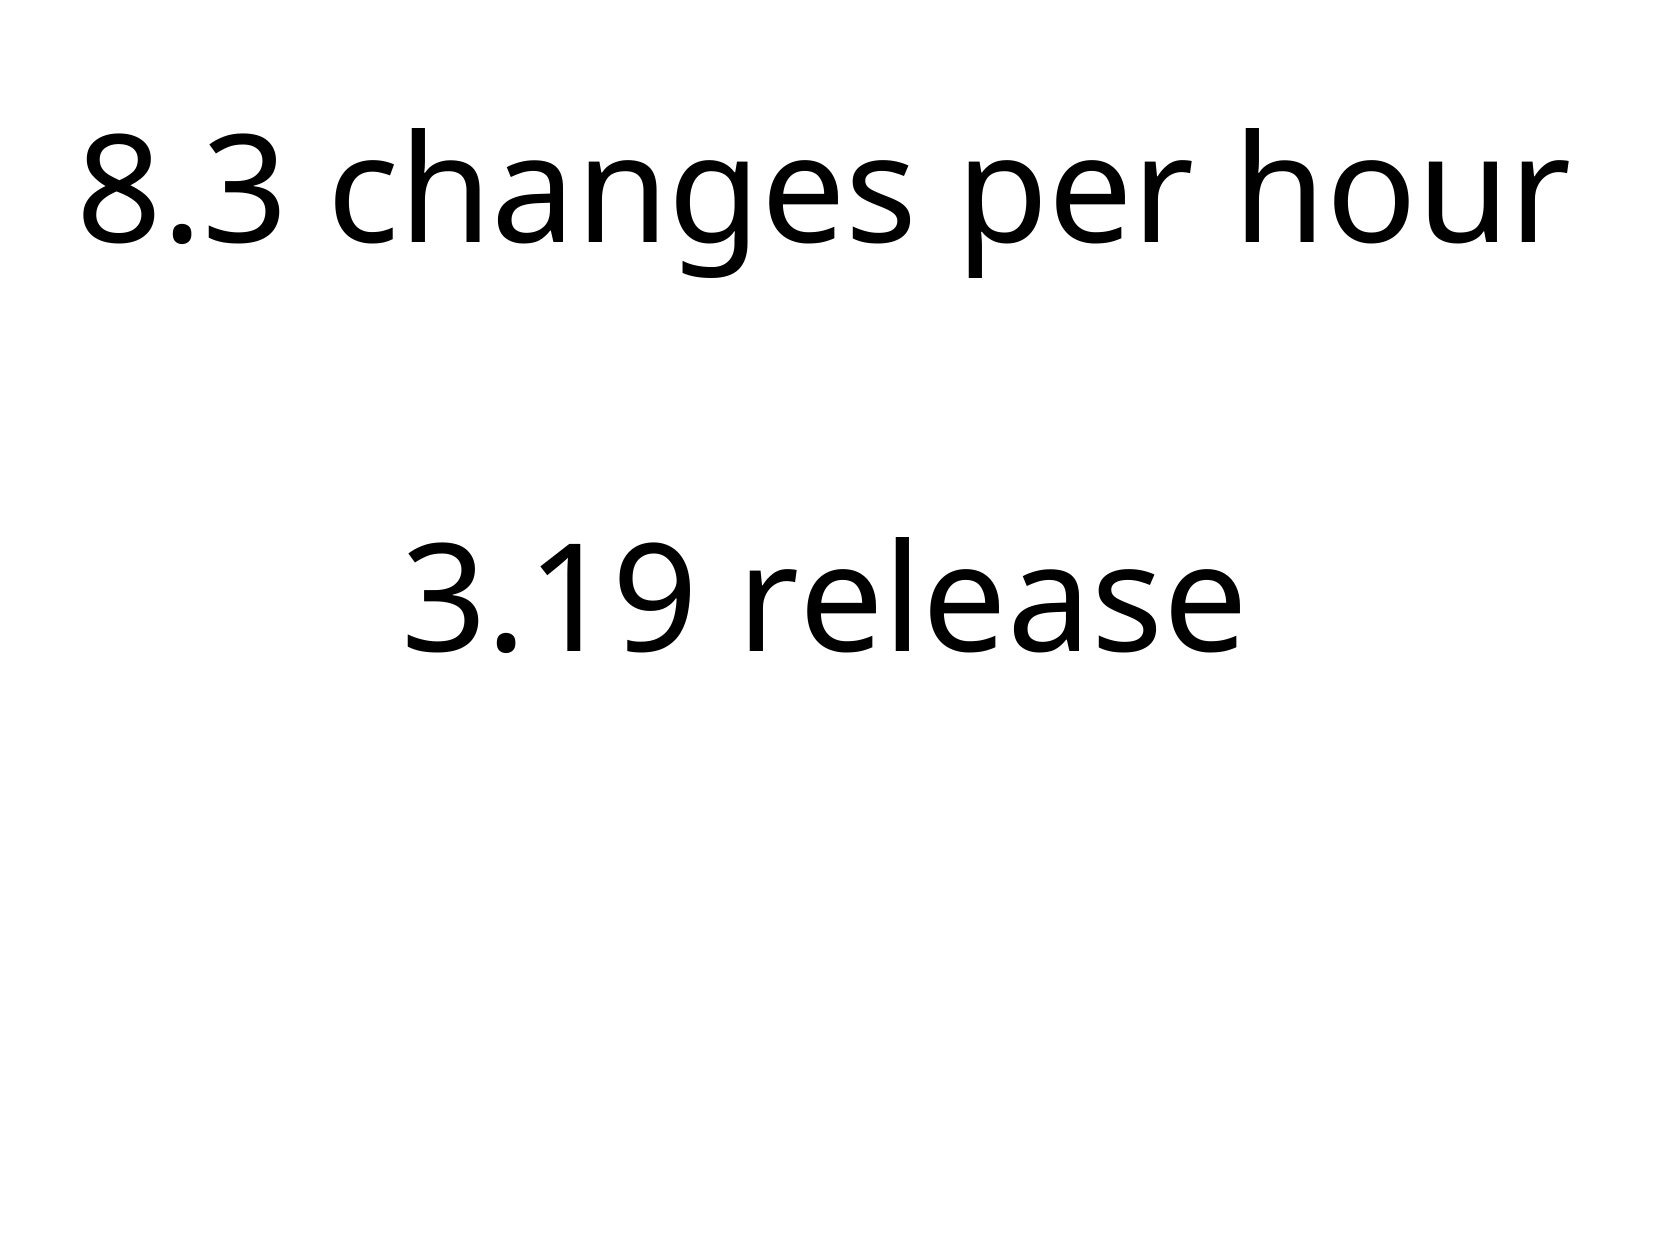

8.3 changes per hour
3.19 release
2.6.20 to 2.6.24-rc8